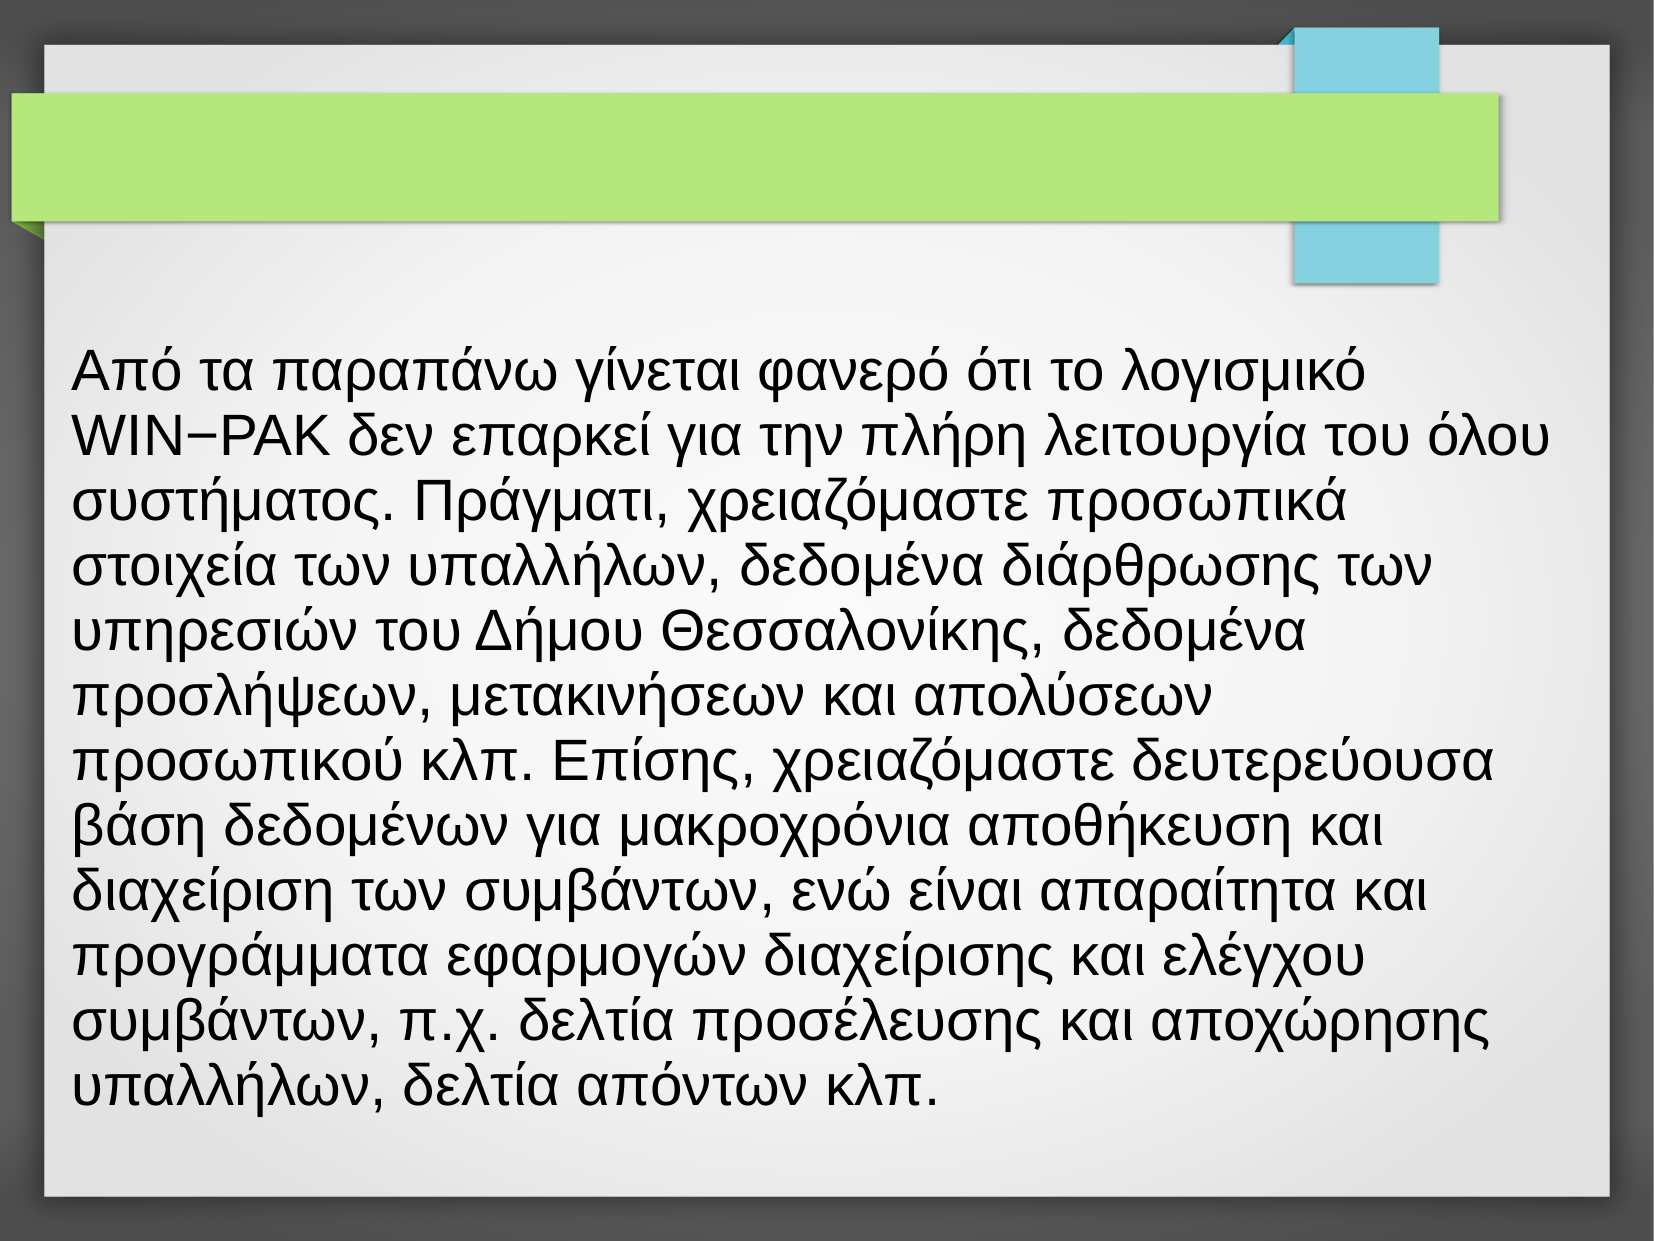

# Από τα παραπάνω γίνεται φανερό ότι το λογισμικό WIN−PAK δεν επαρκεί για την πλήρη λειτουργία του όλου συστήματος. Πράγματι, χρειαζόμαστε προσωπικά στοιχεία των υπαλλήλων, δεδομένα διάρθρωσης των υπηρεσιών του Δήμου Θεσσαλονίκης, δεδομένα προσλήψεων, μετακινήσεων και απολύσεων προσωπικού κλπ. Επίσης, χρειαζόμαστε δευτερεύουσα βάση δεδομένων για μακροχρόνια αποθήκευση και διαχείριση των συμβάντων, ενώ είναι απαραίτητα και προγράμματα εφαρμογών διαχείρισης και ελέγχου συμβάντων, π.χ. δελτία προσέλευσης και αποχώρησης υπαλλήλων, δελτία απόντων κλπ.